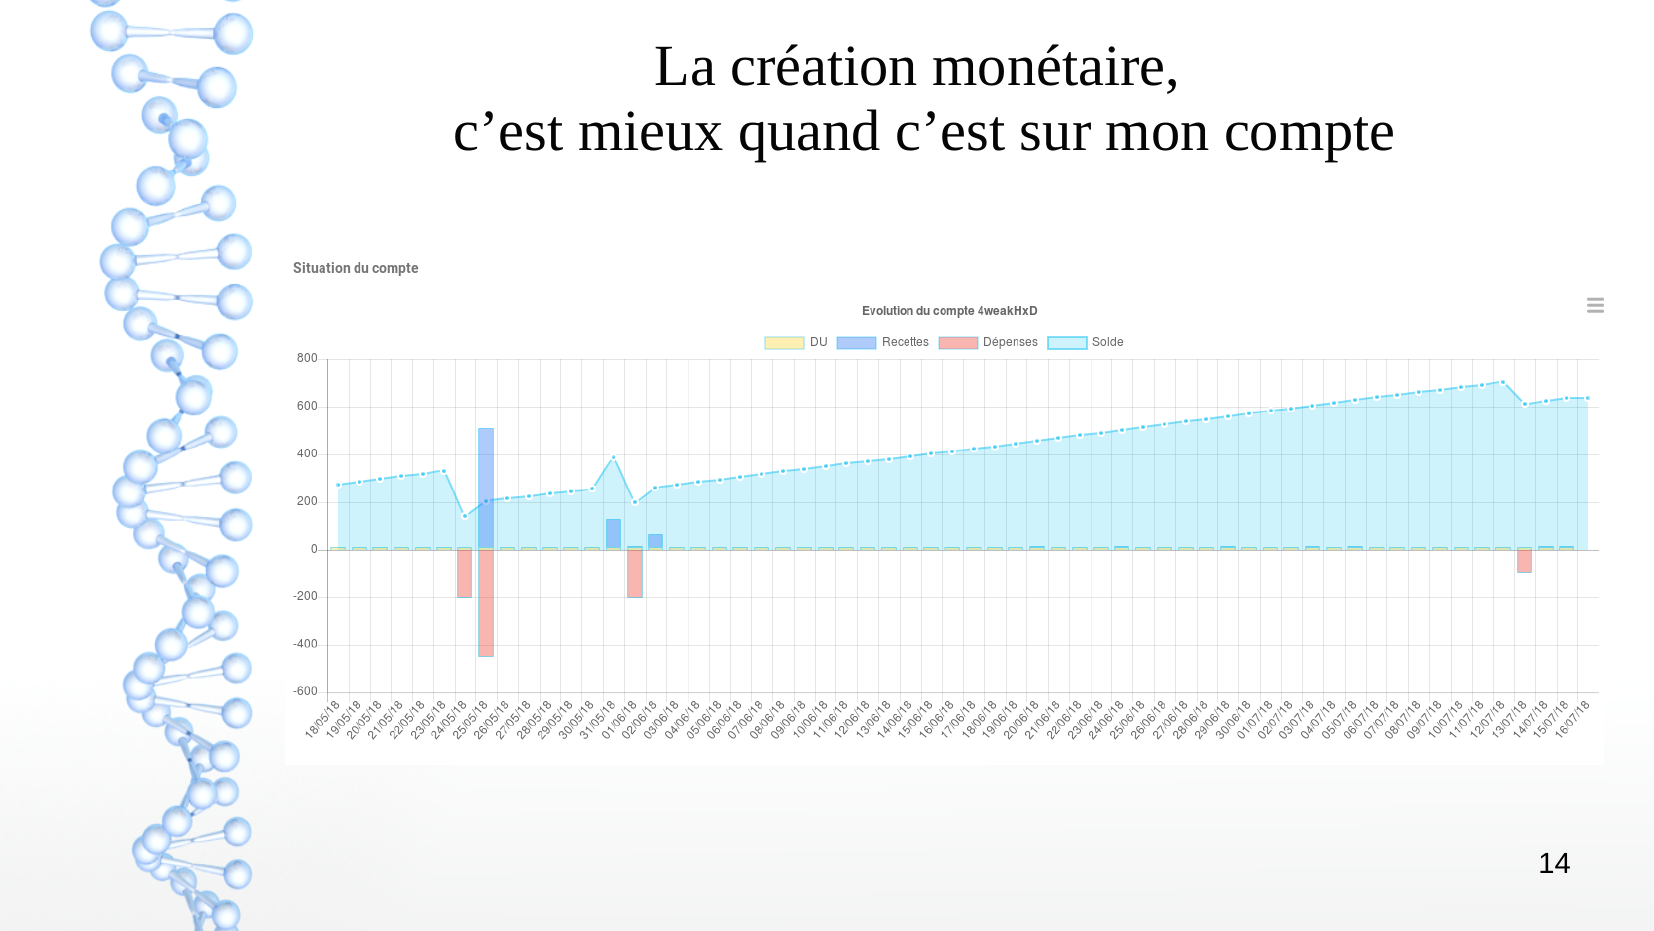

# La création monétaire, c’est mieux quand c’est sur mon compte
14